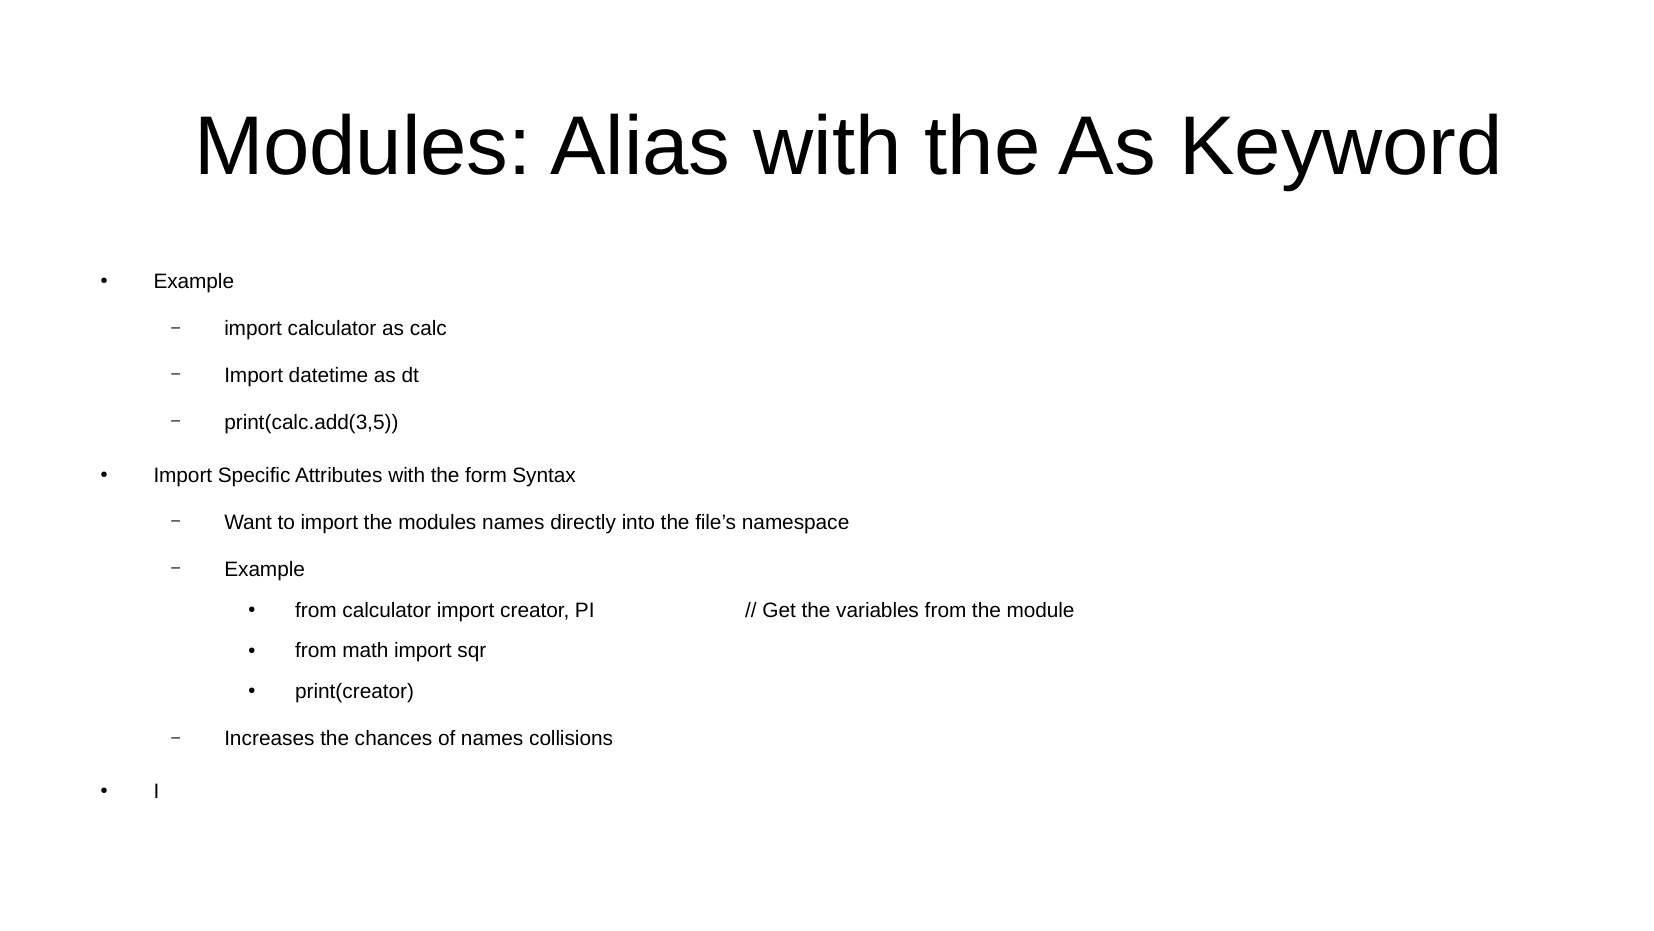

# Modules: Alias with the As Keyword
Example
import calculator as calc
Import datetime as dt
print(calc.add(3,5))
Import Specific Attributes with the form Syntax
Want to import the modules names directly into the file’s namespace
Example
from calculator import creator, PI			// Get the variables from the module
from math import sqr
print(creator)
Increases the chances of names collisions
I